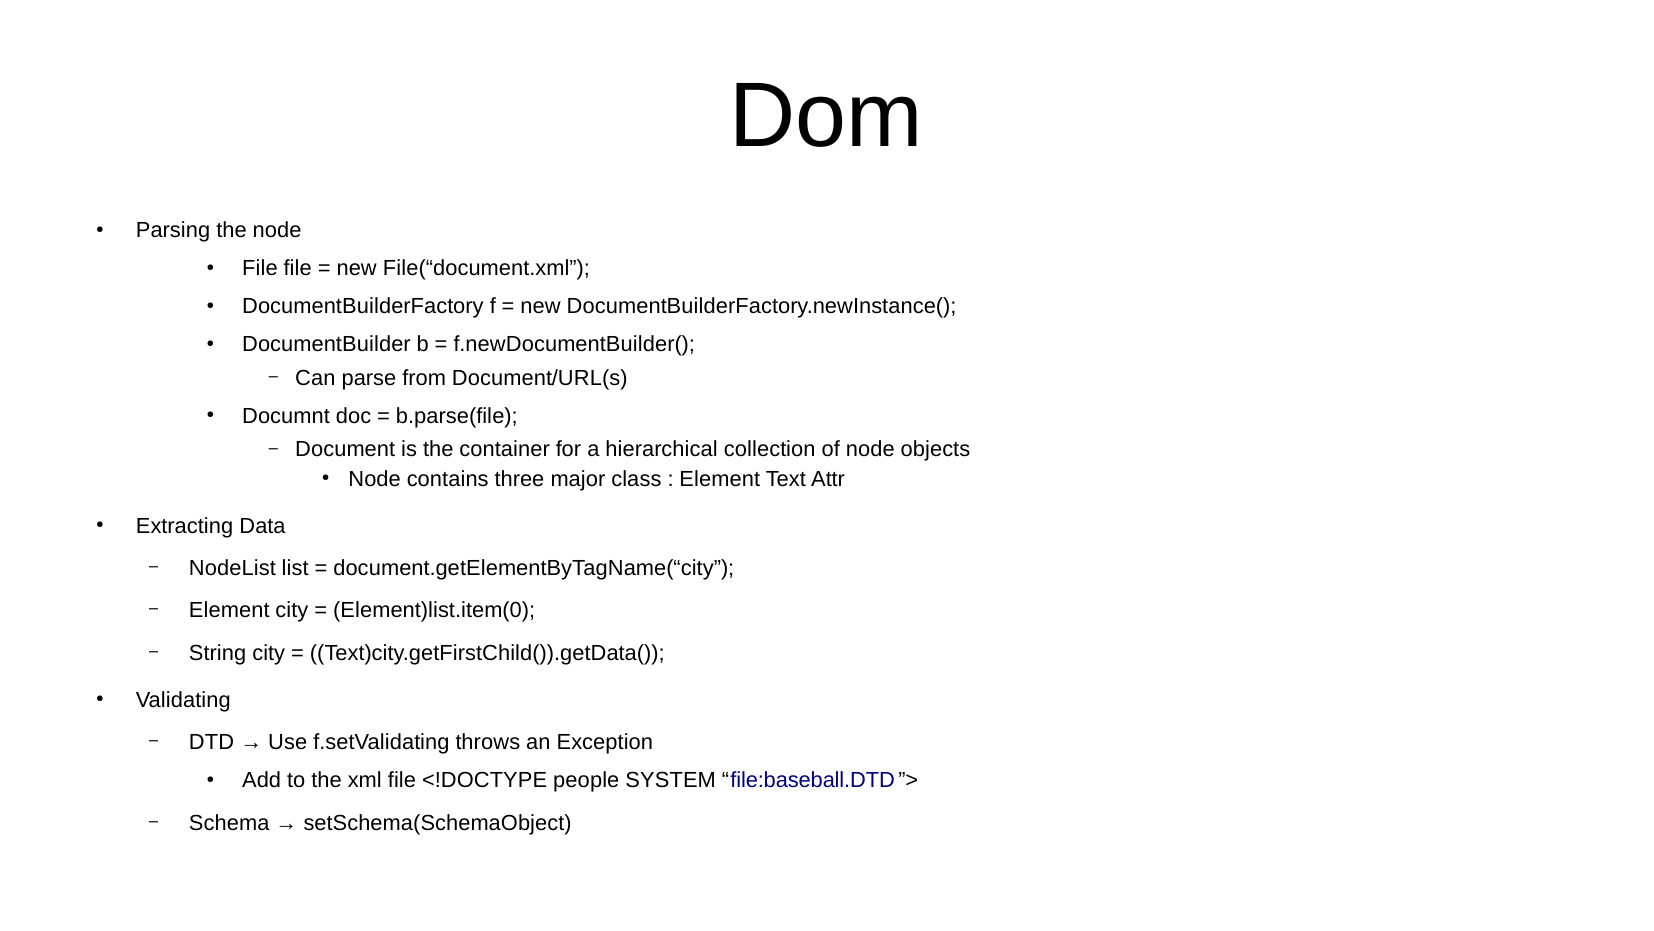

# Dom
Parsing the node
File file = new File(“document.xml”);
DocumentBuilderFactory f = new DocumentBuilderFactory.newInstance();
DocumentBuilder b = f.newDocumentBuilder();
Can parse from Document/URL(s)
Documnt doc = b.parse(file);
Document is the container for a hierarchical collection of node objects
Node contains three major class : Element Text Attr
Extracting Data
NodeList list = document.getElementByTagName(“city”);
Element city = (Element)list.item(0);
String city = ((Text)city.getFirstChild()).getData());
Validating
DTD → Use f.setValidating throws an Exception
Add to the xml file <!DOCTYPE people SYSTEM “file:baseball.DTD”>
Schema → setSchema(SchemaObject)